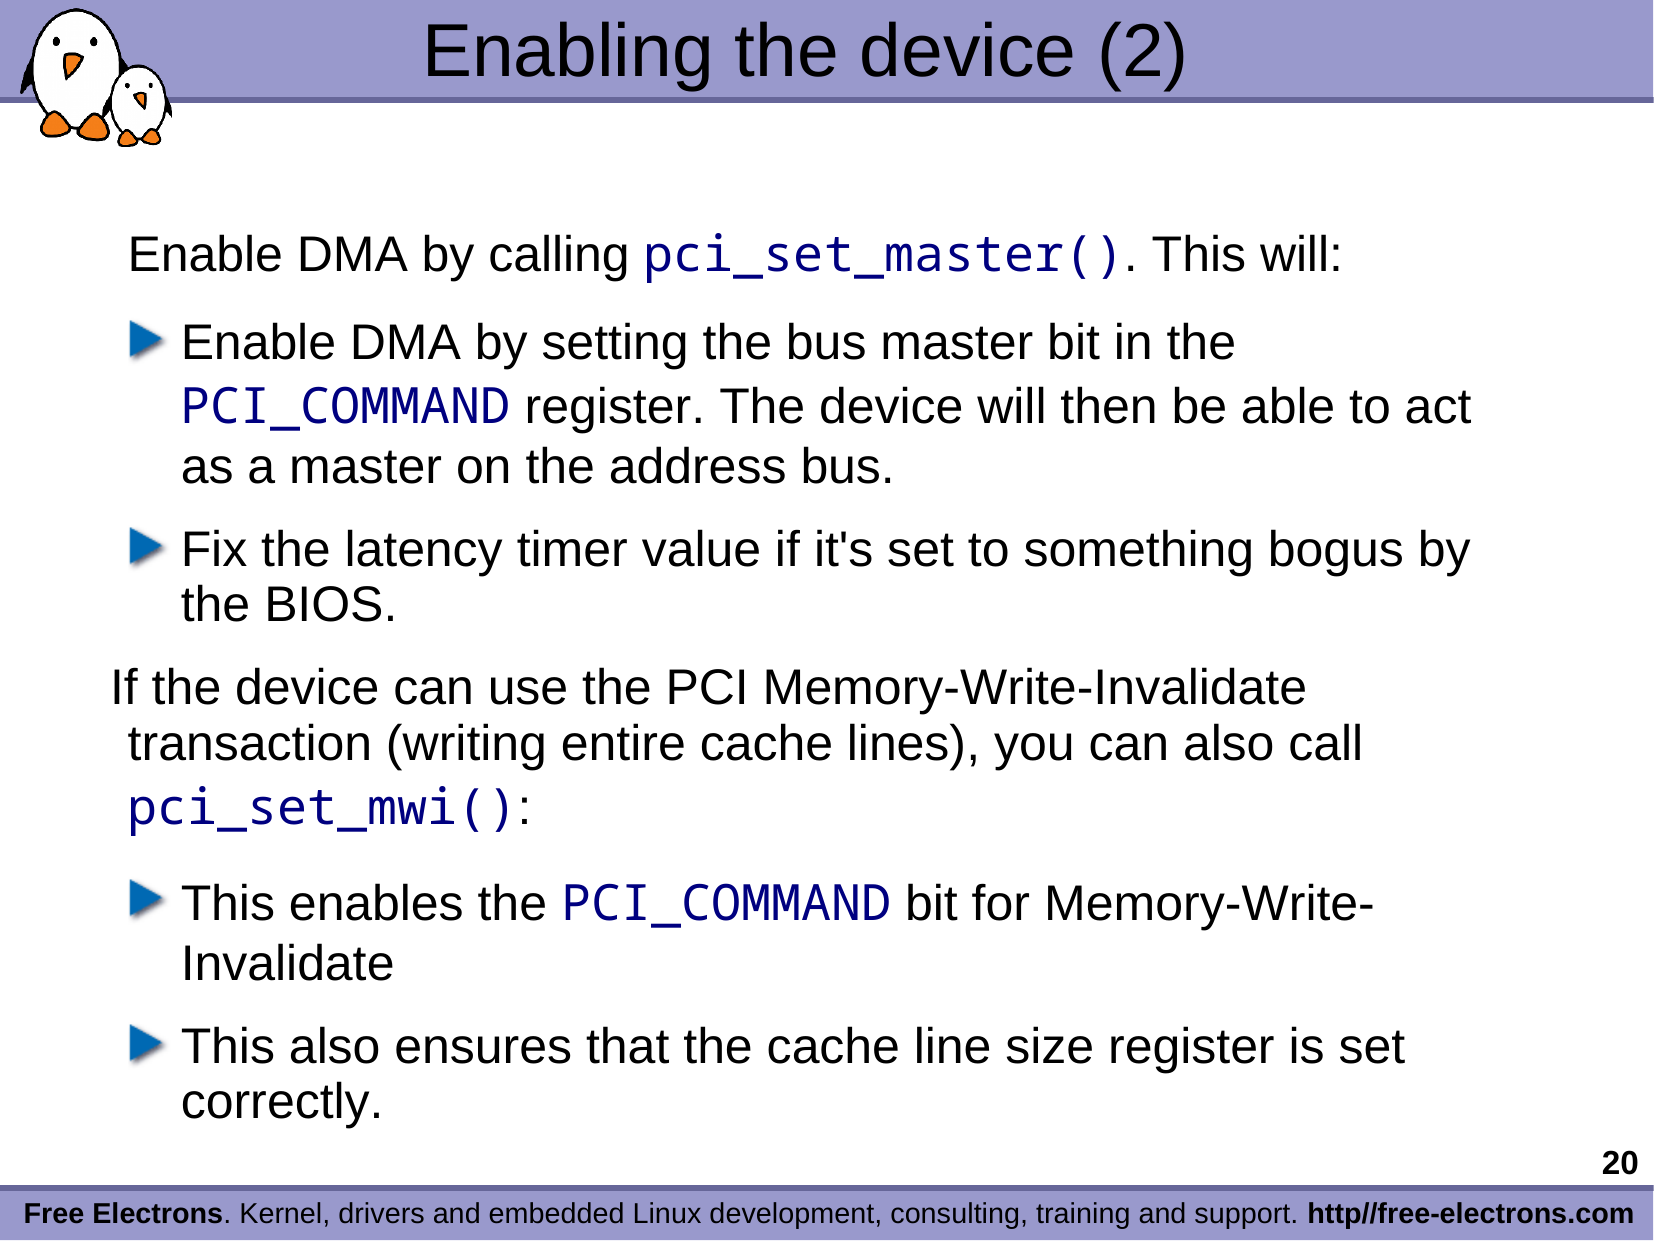

# Enabling the device (2)
Enable DMA by calling pci_set_master(). This will:
Enable DMA by setting the bus master bit in the PCI_COMMAND register. The device will then be able to act as a master on the address bus.
Fix the latency timer value if it's set to something bogus by the BIOS.
If the device can use the PCI Memory-Write-Invalidate transaction (writing entire cache lines), you can also call pci_set_mwi():
This enables the PCI_COMMAND bit for Memory-Write-Invalidate
This also ensures that the cache line size register is set correctly.